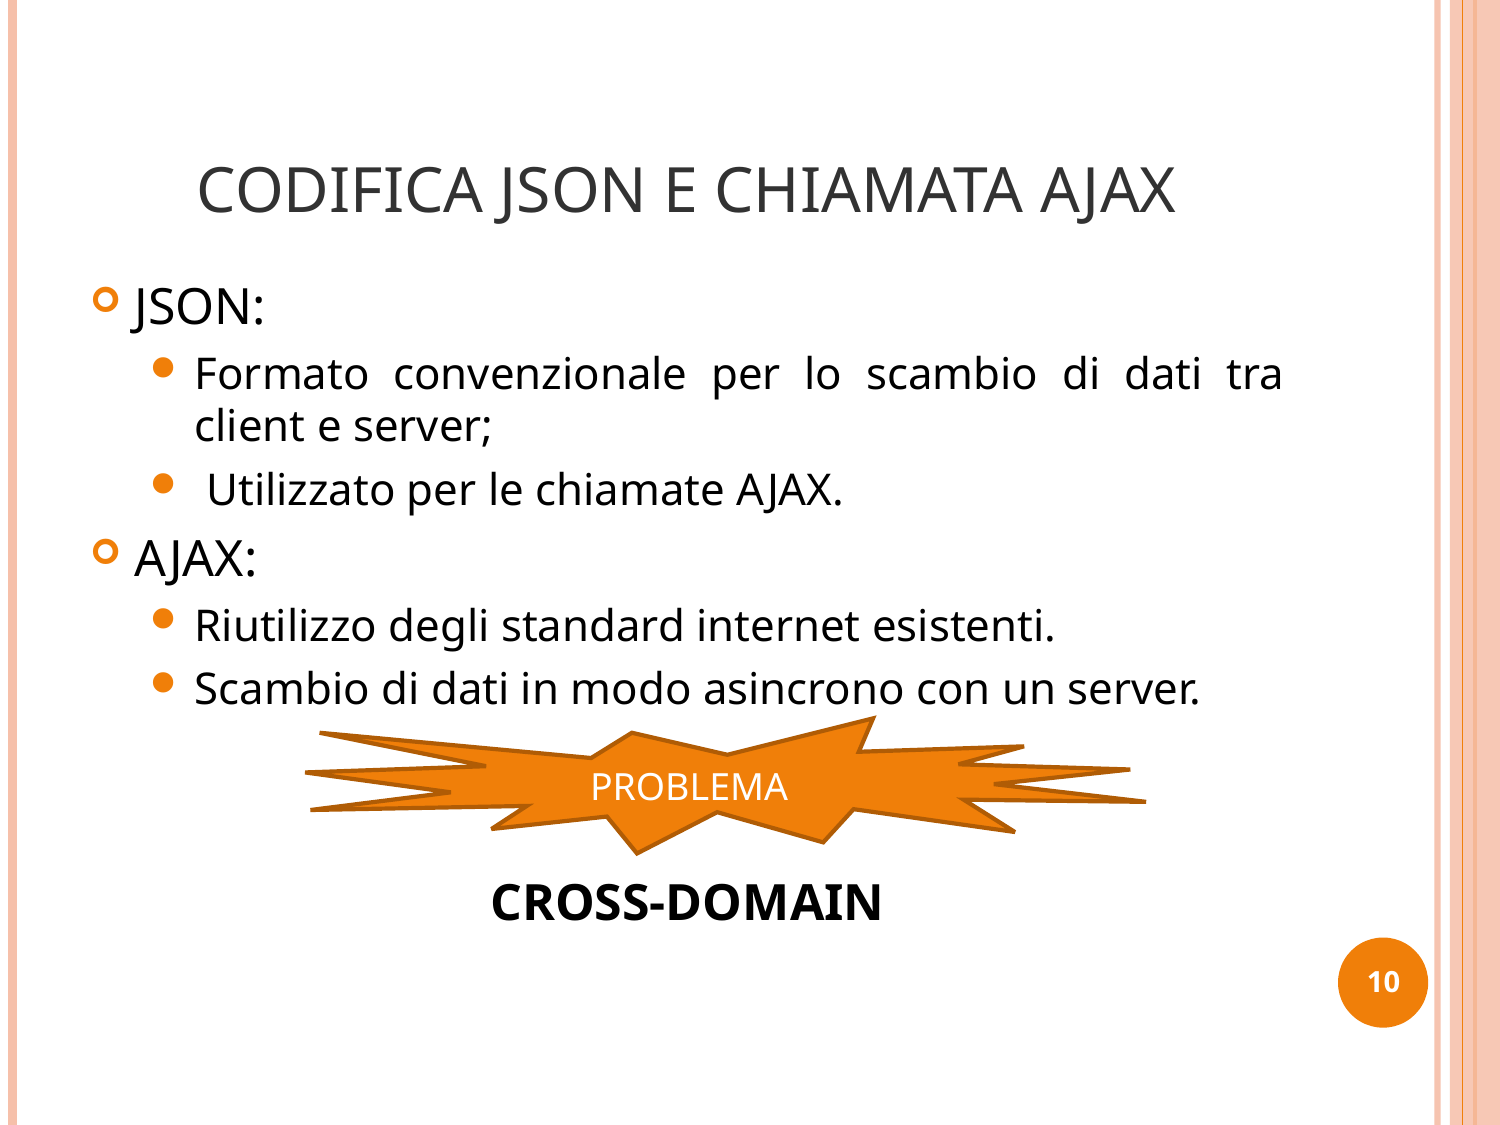

CODIFICA JSON E CHIAMATA AJAX
# JSON:
Formato convenzionale per lo scambio di dati tra client e server;
 Utilizzato per le chiamate AJAX.
AJAX:
Riutilizzo degli standard internet esistenti.
Scambio di dati in modo asincrono con un server.
CROSS-DOMAIN
PROBLEMA